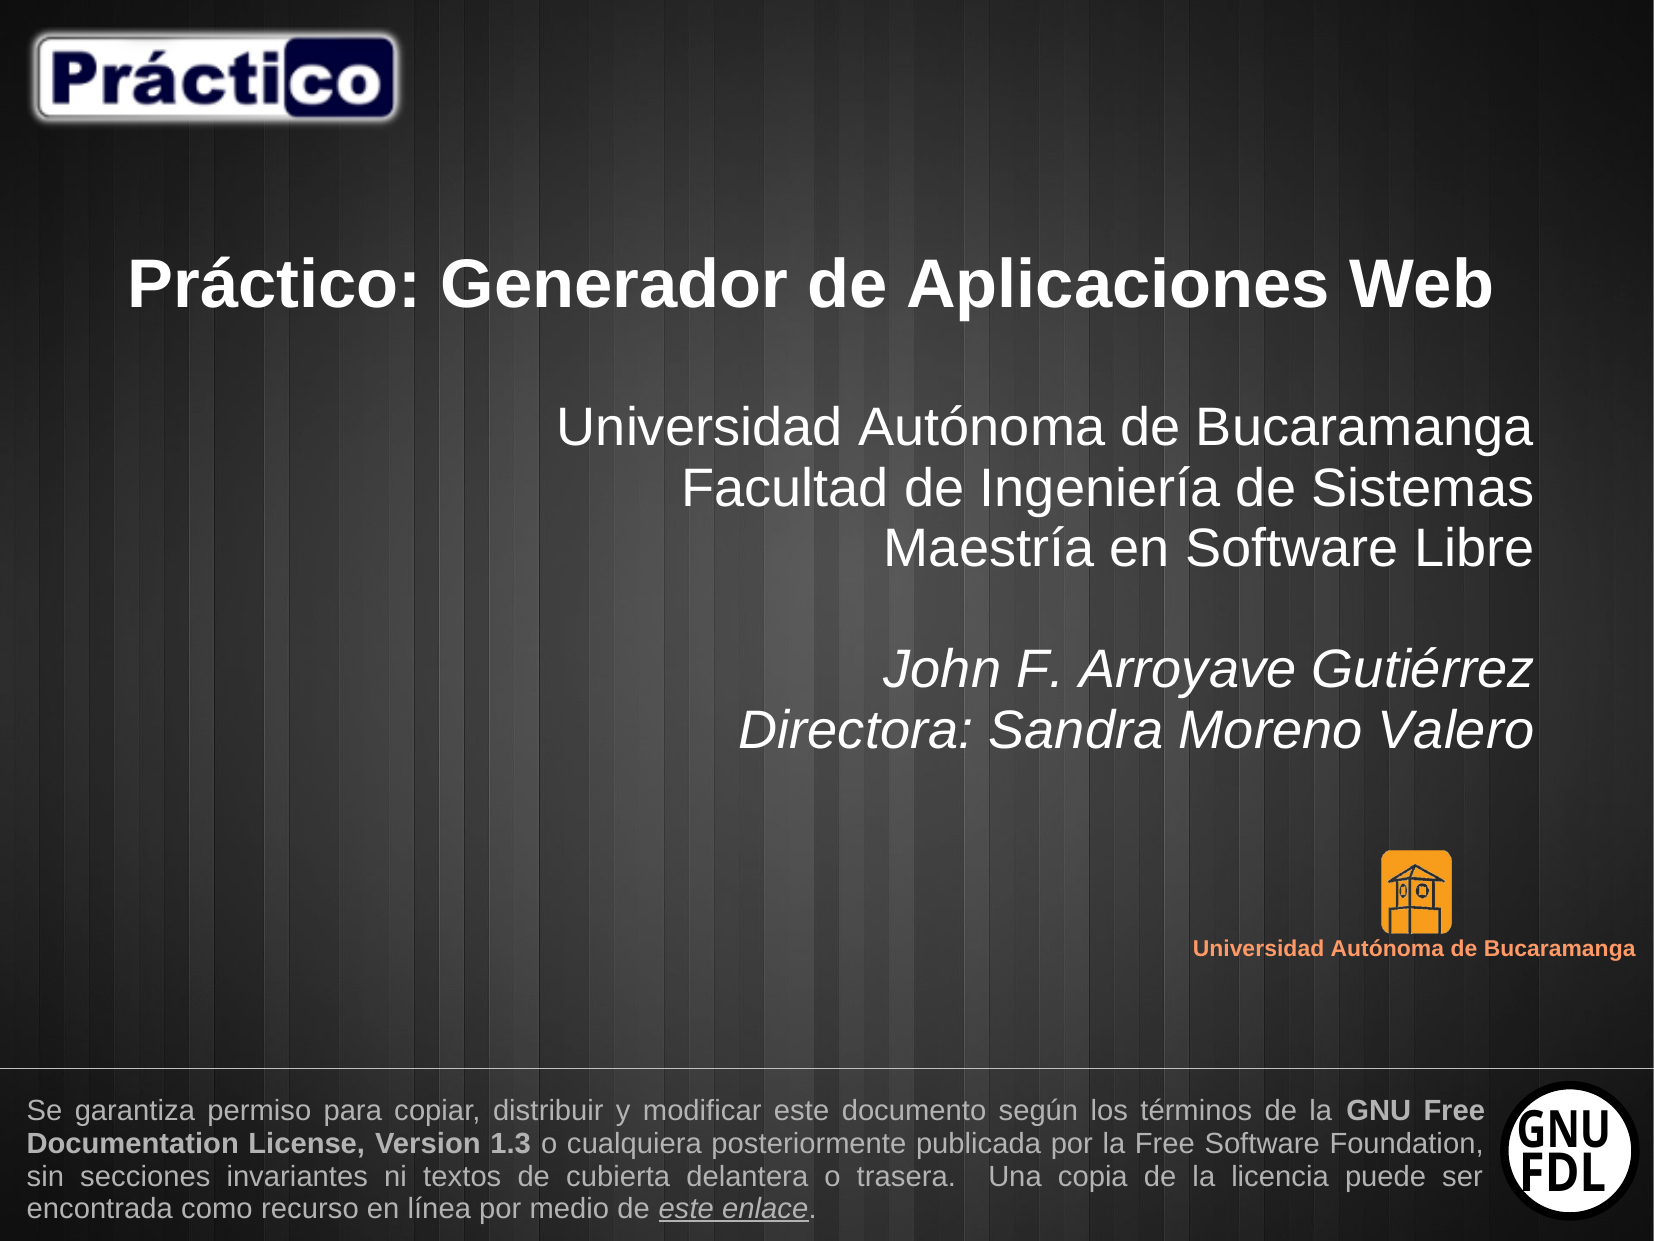

# Práctico: Generador de Aplicaciones Web
Universidad Autónoma de Bucaramanga
Facultad de Ingeniería de Sistemas
Maestría en Software Libre
John F. Arroyave Gutiérrez
Directora: Sandra Moreno Valero
Universidad Autónoma de Bucaramanga
Se garantiza permiso para copiar, distribuir y modificar este documento según los términos de la GNU Free Documentation License, Version 1.3 o cualquiera posteriormente publicada por la Free Software Foundation, sin secciones invariantes ni textos de cubierta delantera o trasera. Una copia de la licencia puede ser encontrada como recurso en línea por medio de este enlace.